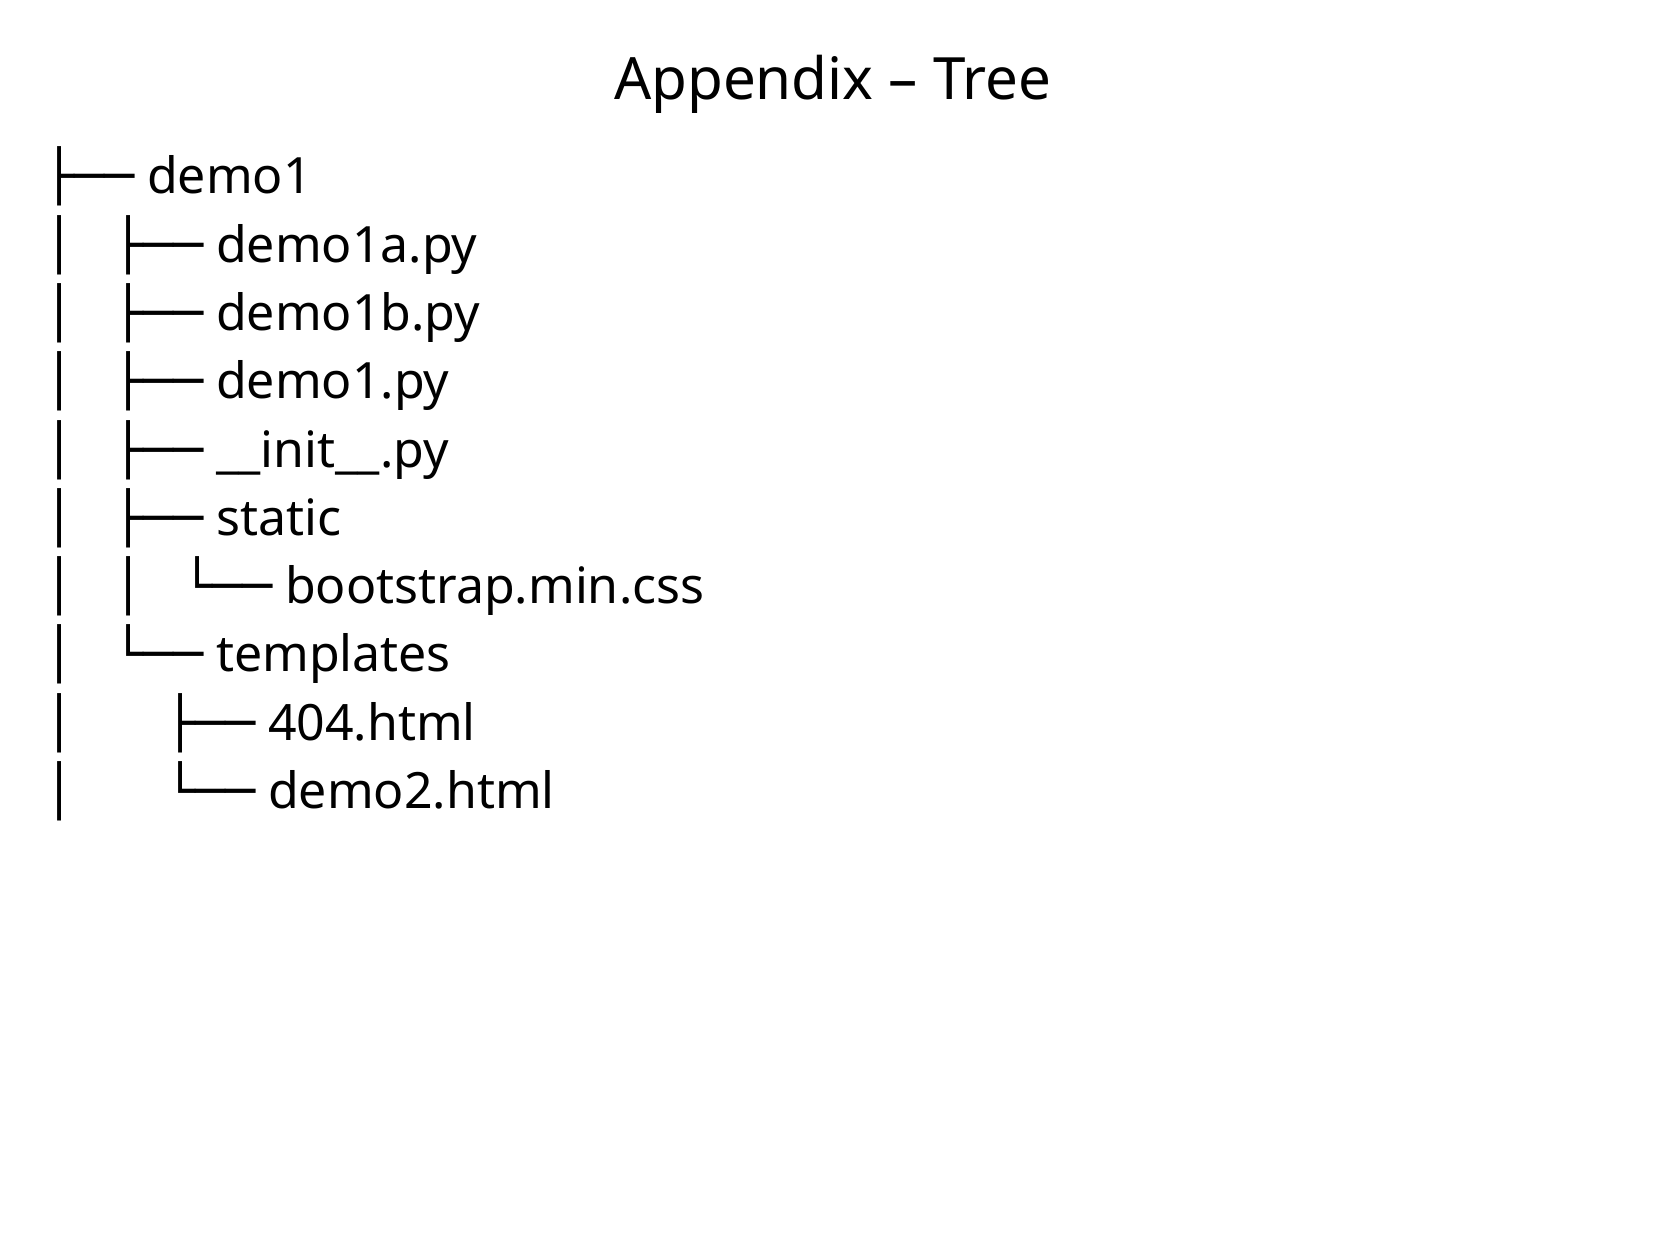

Appendix – Tree
├── demo1
│   ├── demo1a.py
│   ├── demo1b.py
│   ├── demo1.py
│   ├── __init__.py
│   ├── static
│   │   └── bootstrap.min.css
│   └── templates
│   ├── 404.html
│   └── demo2.html